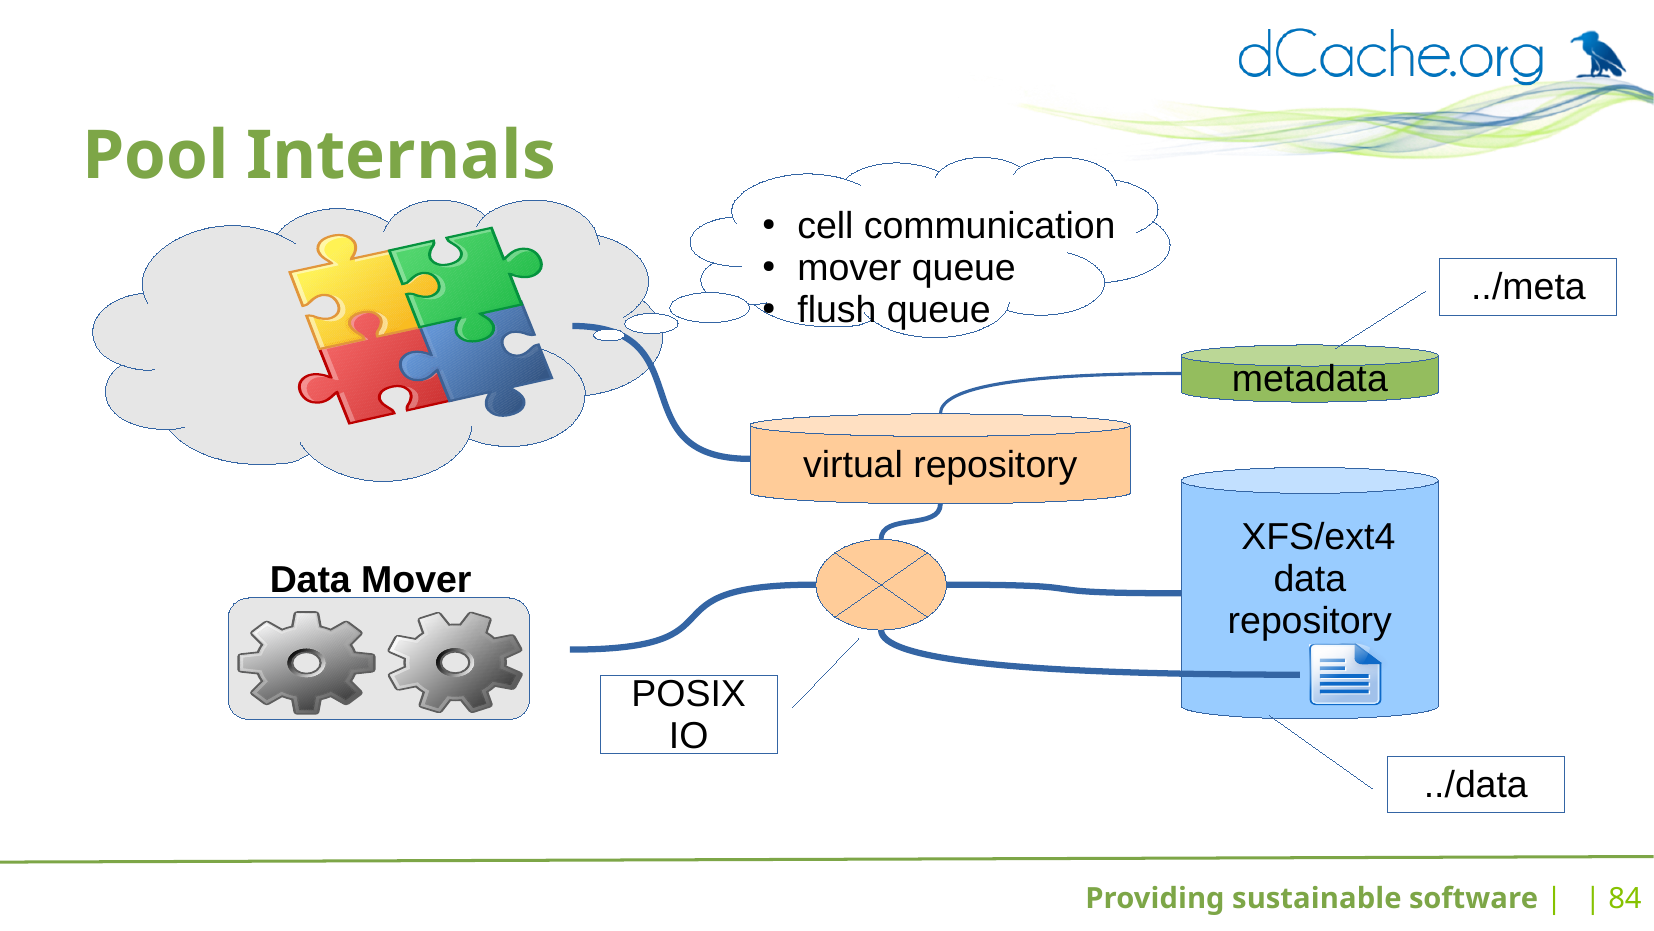

# Pool Internals
cell communication
mover queue
flush queue
../meta
metadata
virtual repository
data
repository
XFS/ext4
Data Mover
POSIX
IO
../data
84